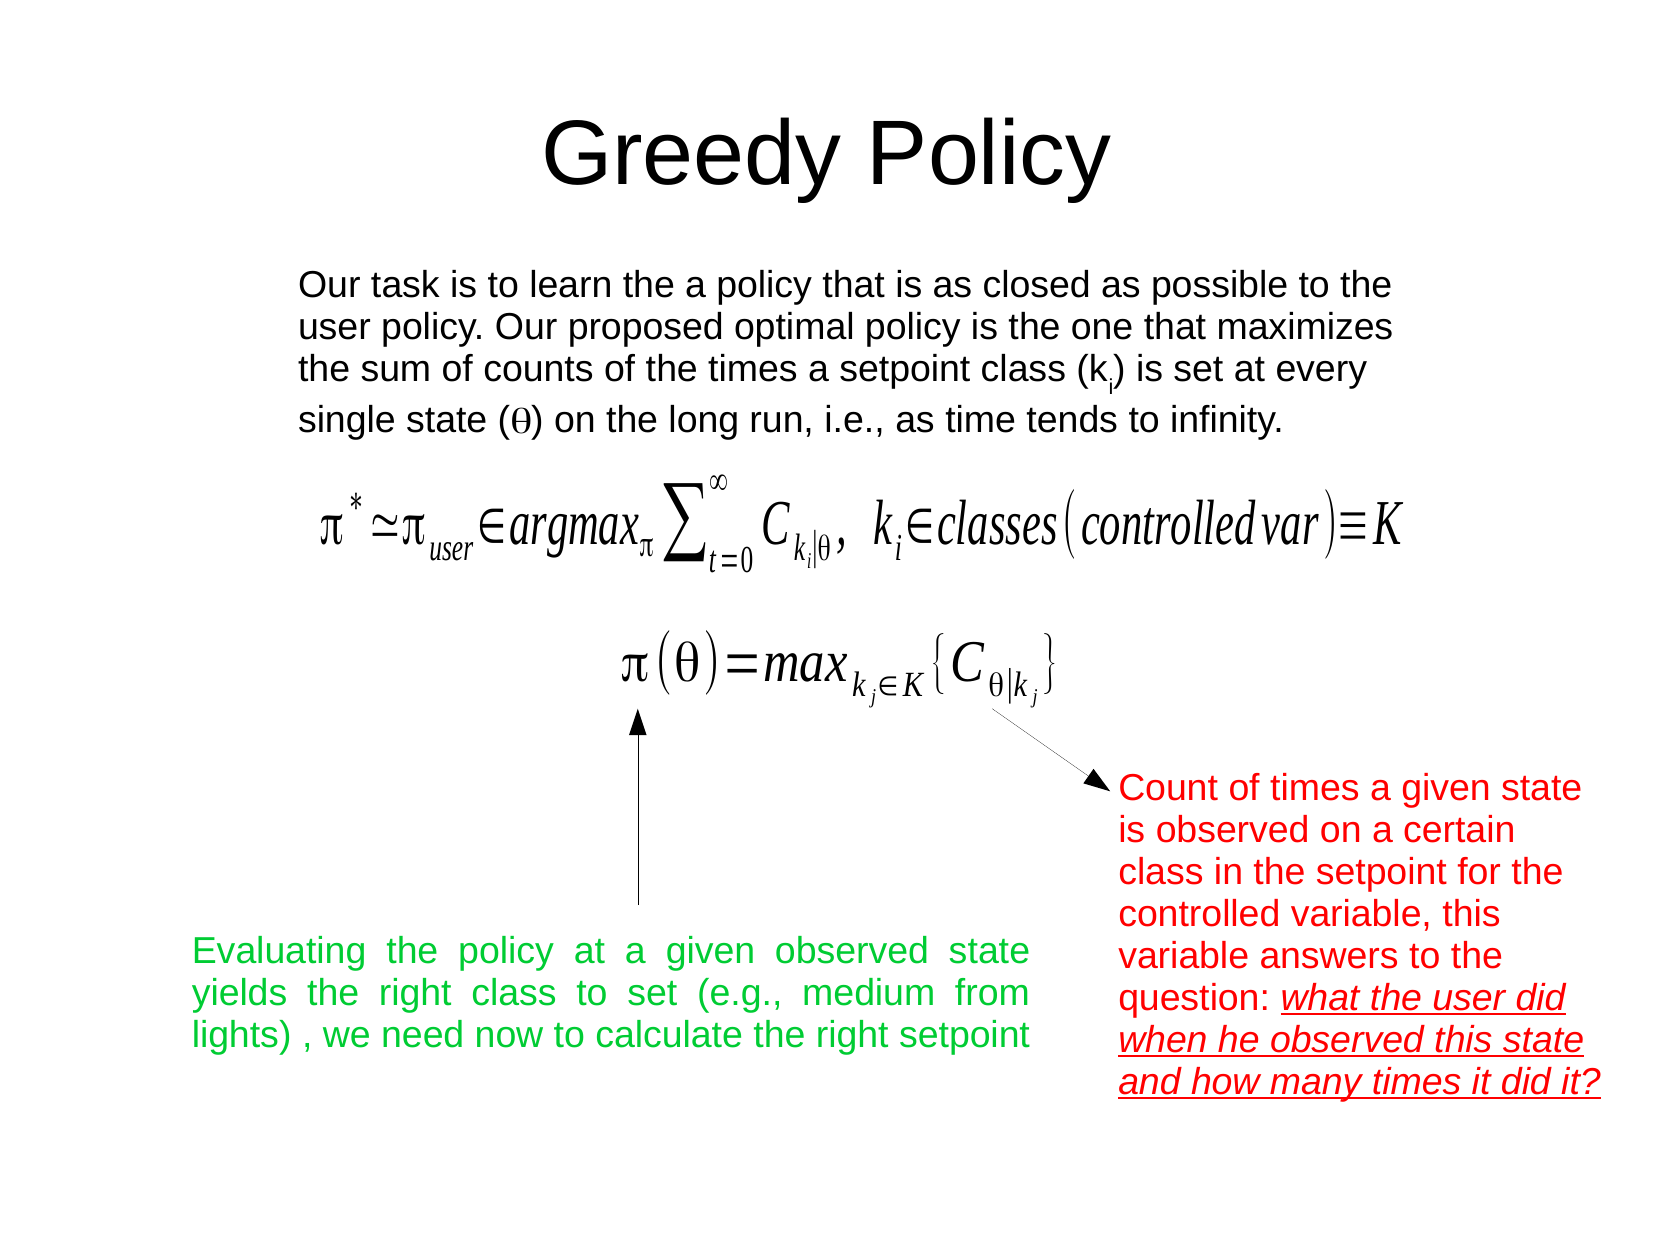

# Greedy Policy
Our task is to learn the a policy that is as closed as possible to the user policy. Our proposed optimal policy is the one that maximizes the sum of counts of the times a setpoint class (ki) is set at every single state ( ) on the long run, i.e., as time tends to infinity.
Count of times a given state is observed on a certain class in the setpoint for the controlled variable, this variable answers to the question: what the user did when he observed this state and how many times it did it?
Evaluating the policy at a given observed state yields the right class to set (e.g., medium from lights) , we need now to calculate the right setpoint